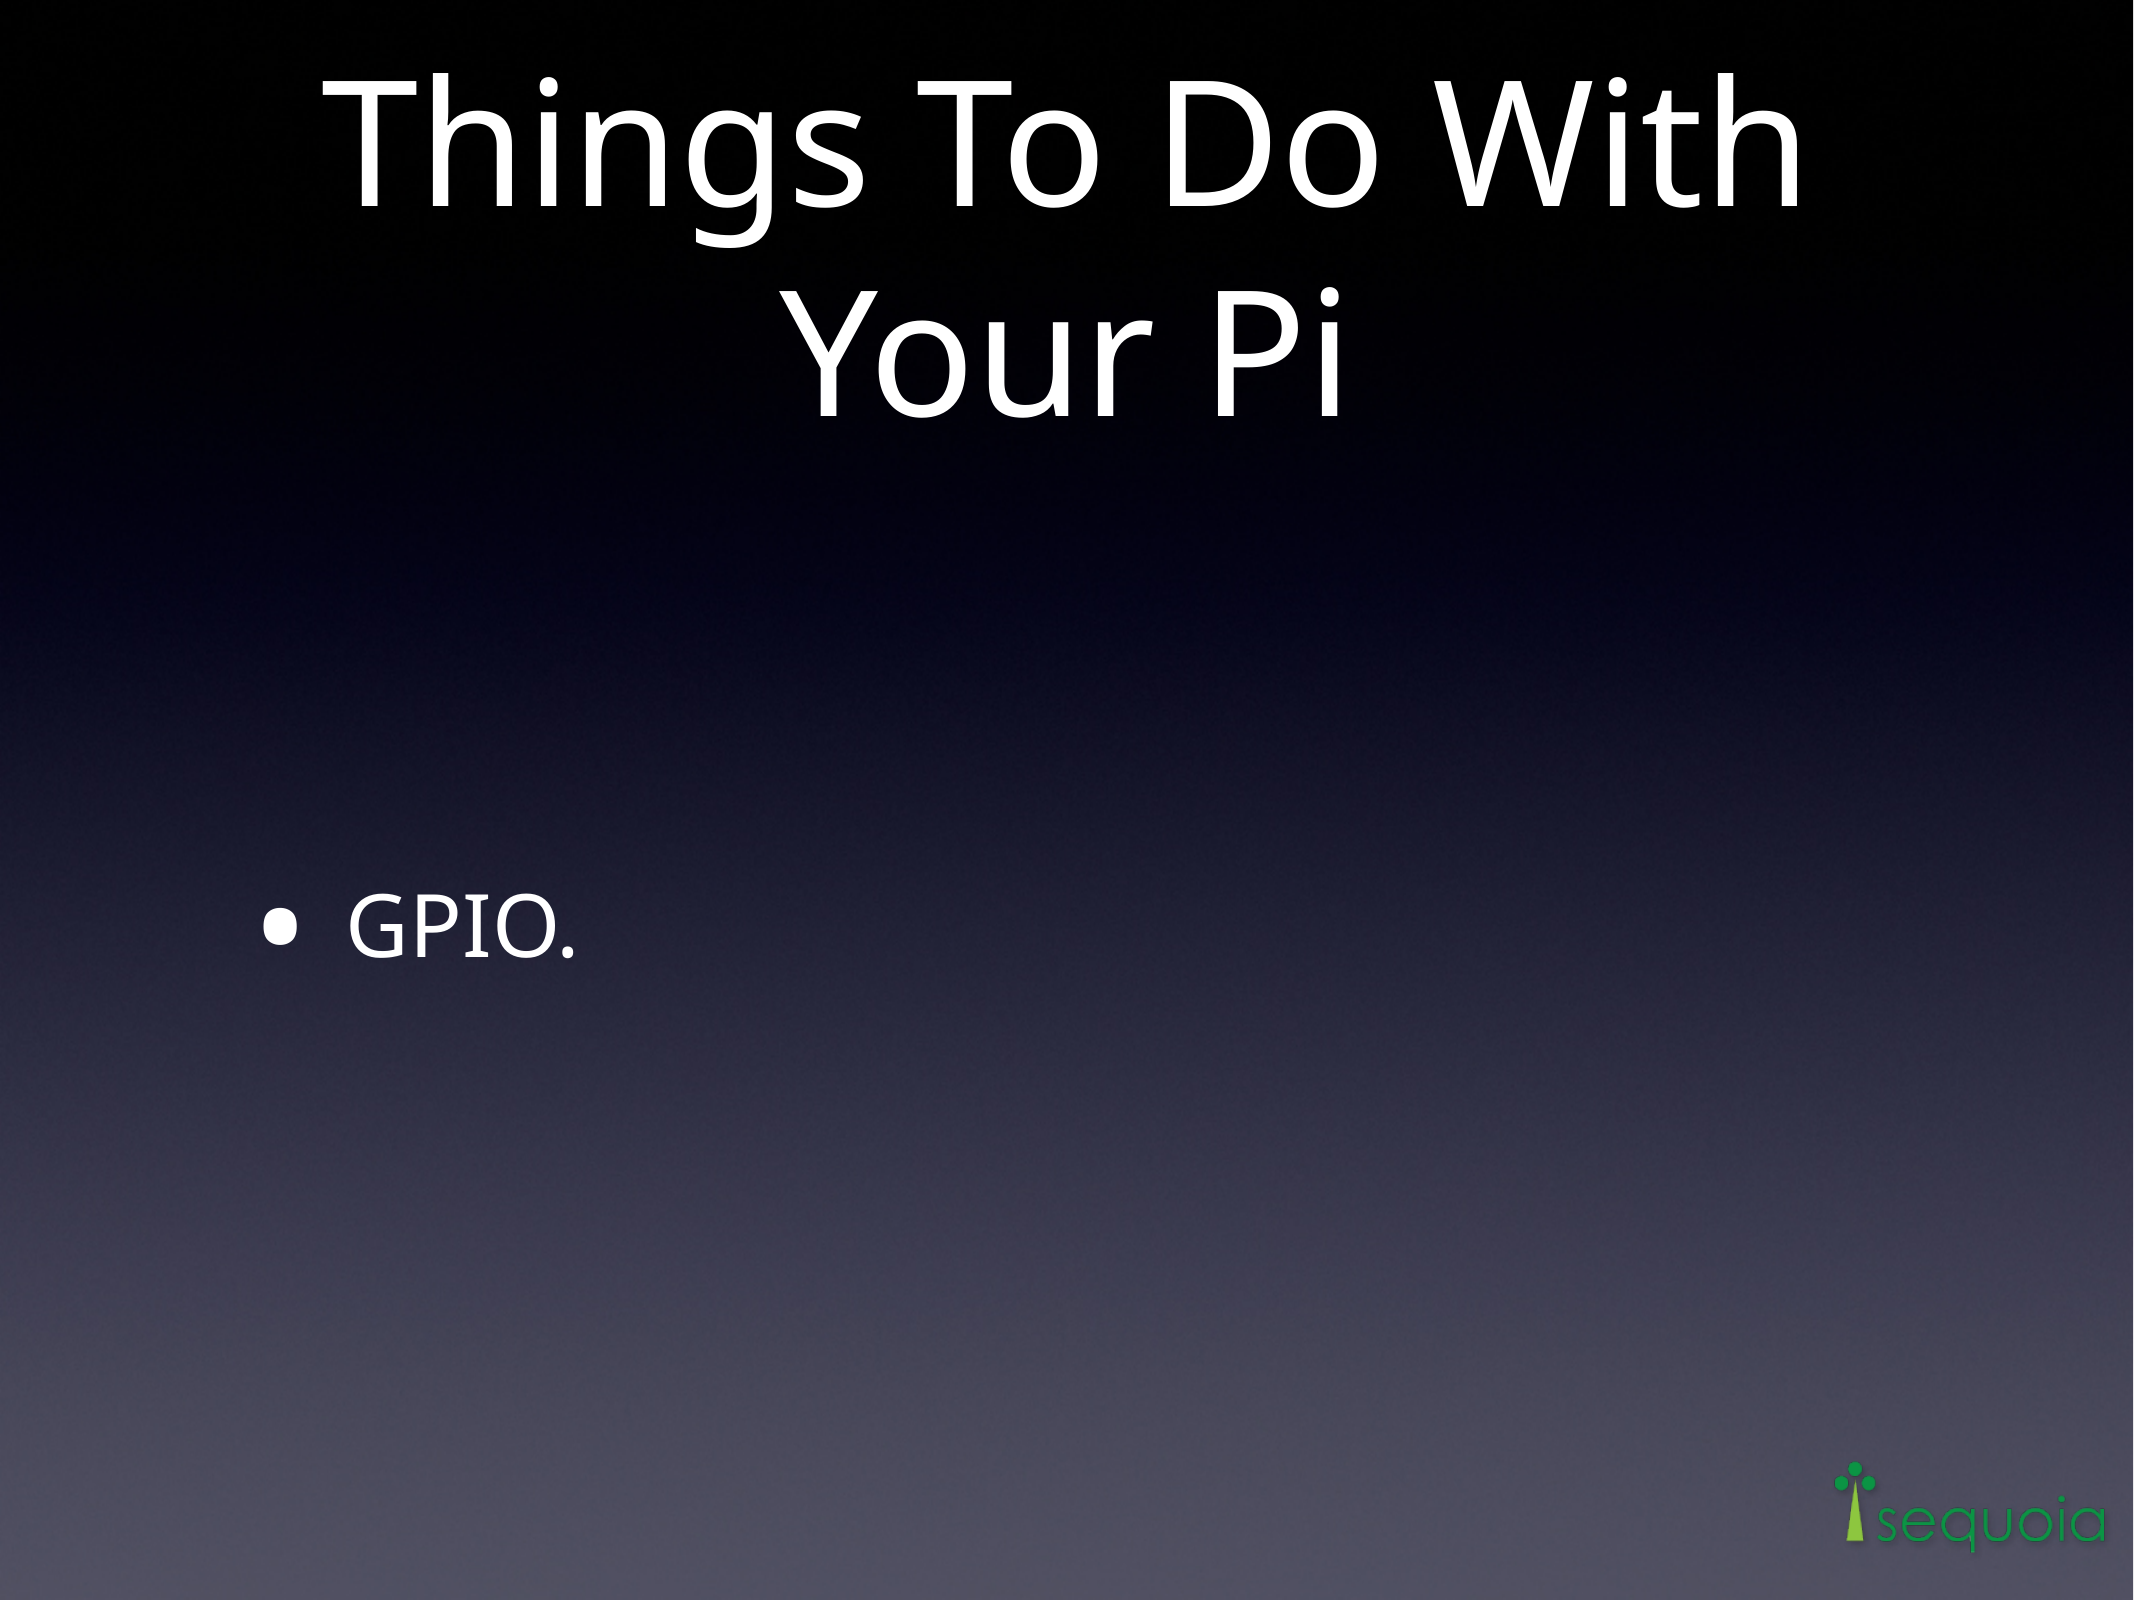

# Things To Do With Your Pi
GPIO.